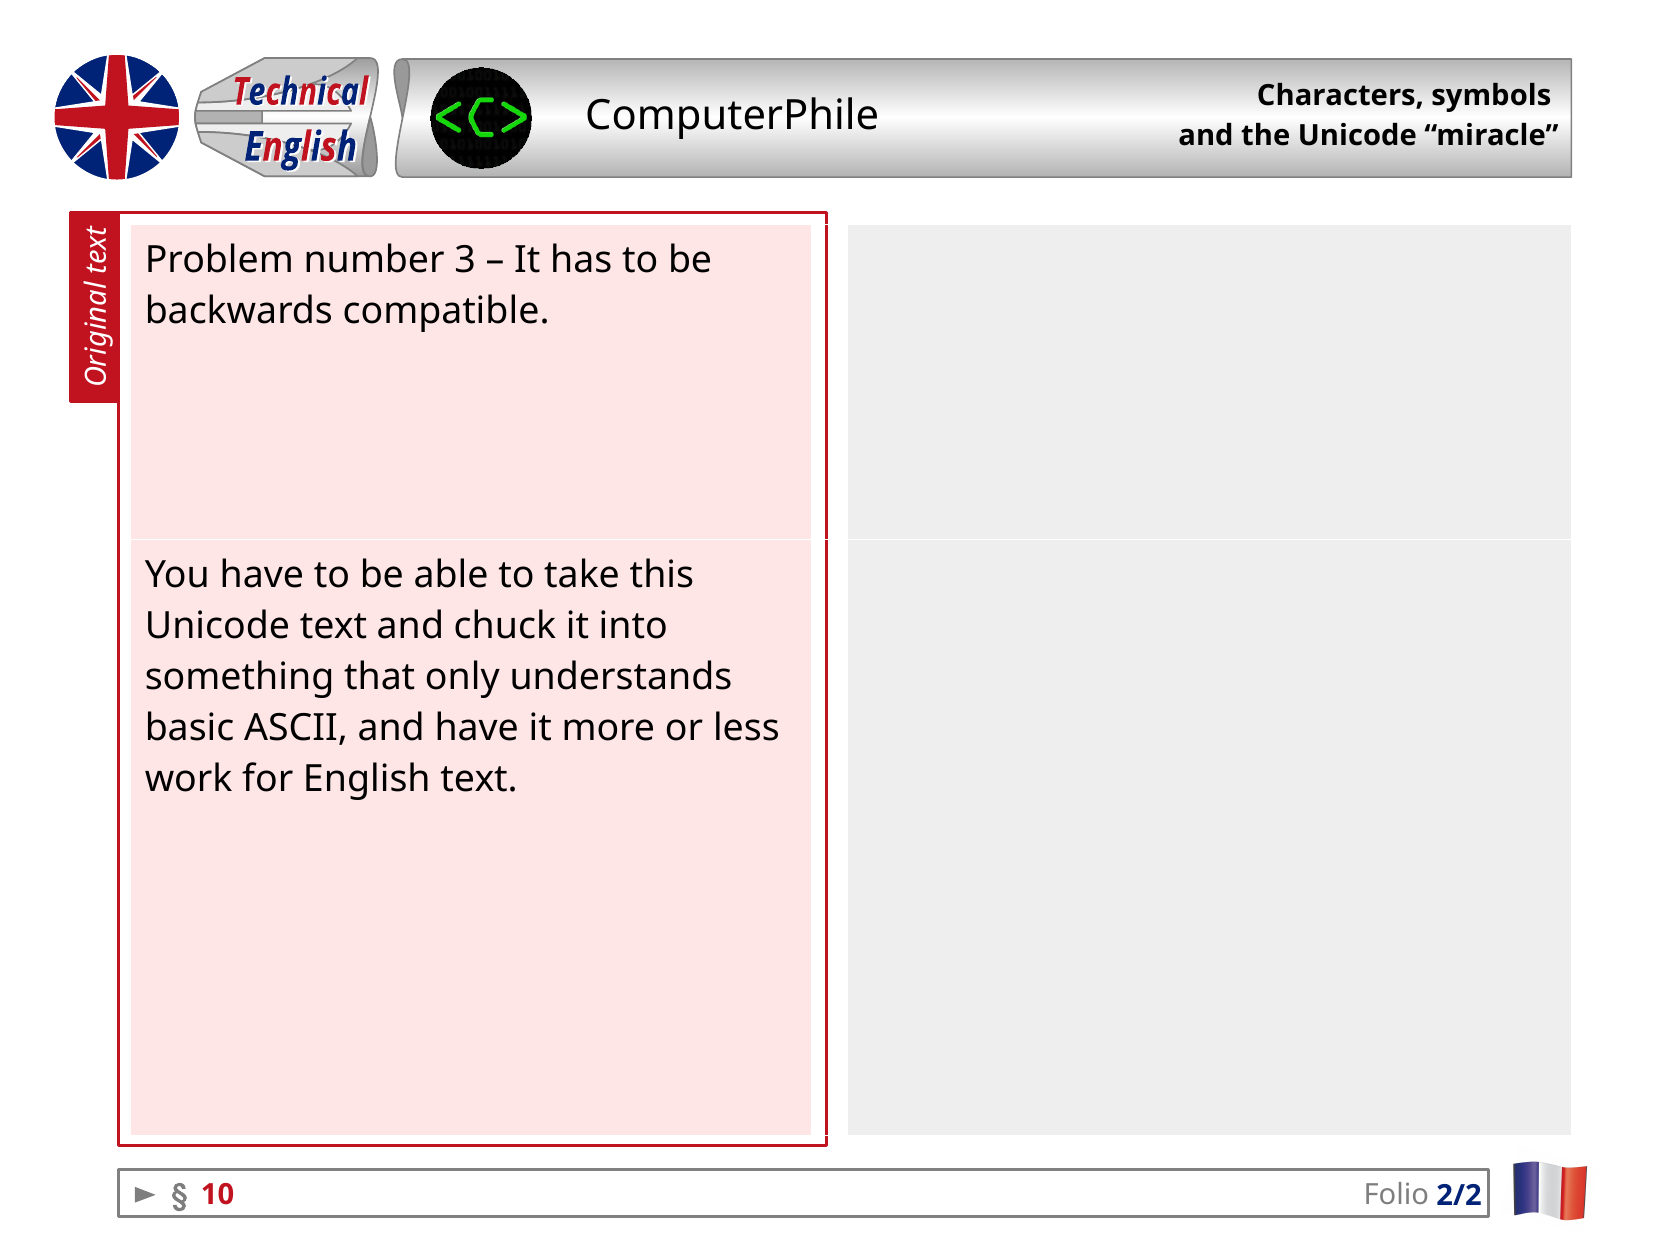

#
| Problem number 3 – It has to be backwards compatible. | | |
| --- | --- | --- |
| You have to be able to take this Unicode text and chuck it into something that only understands basic ASCII, and have it more or less work for English text. | | |
10
2/2